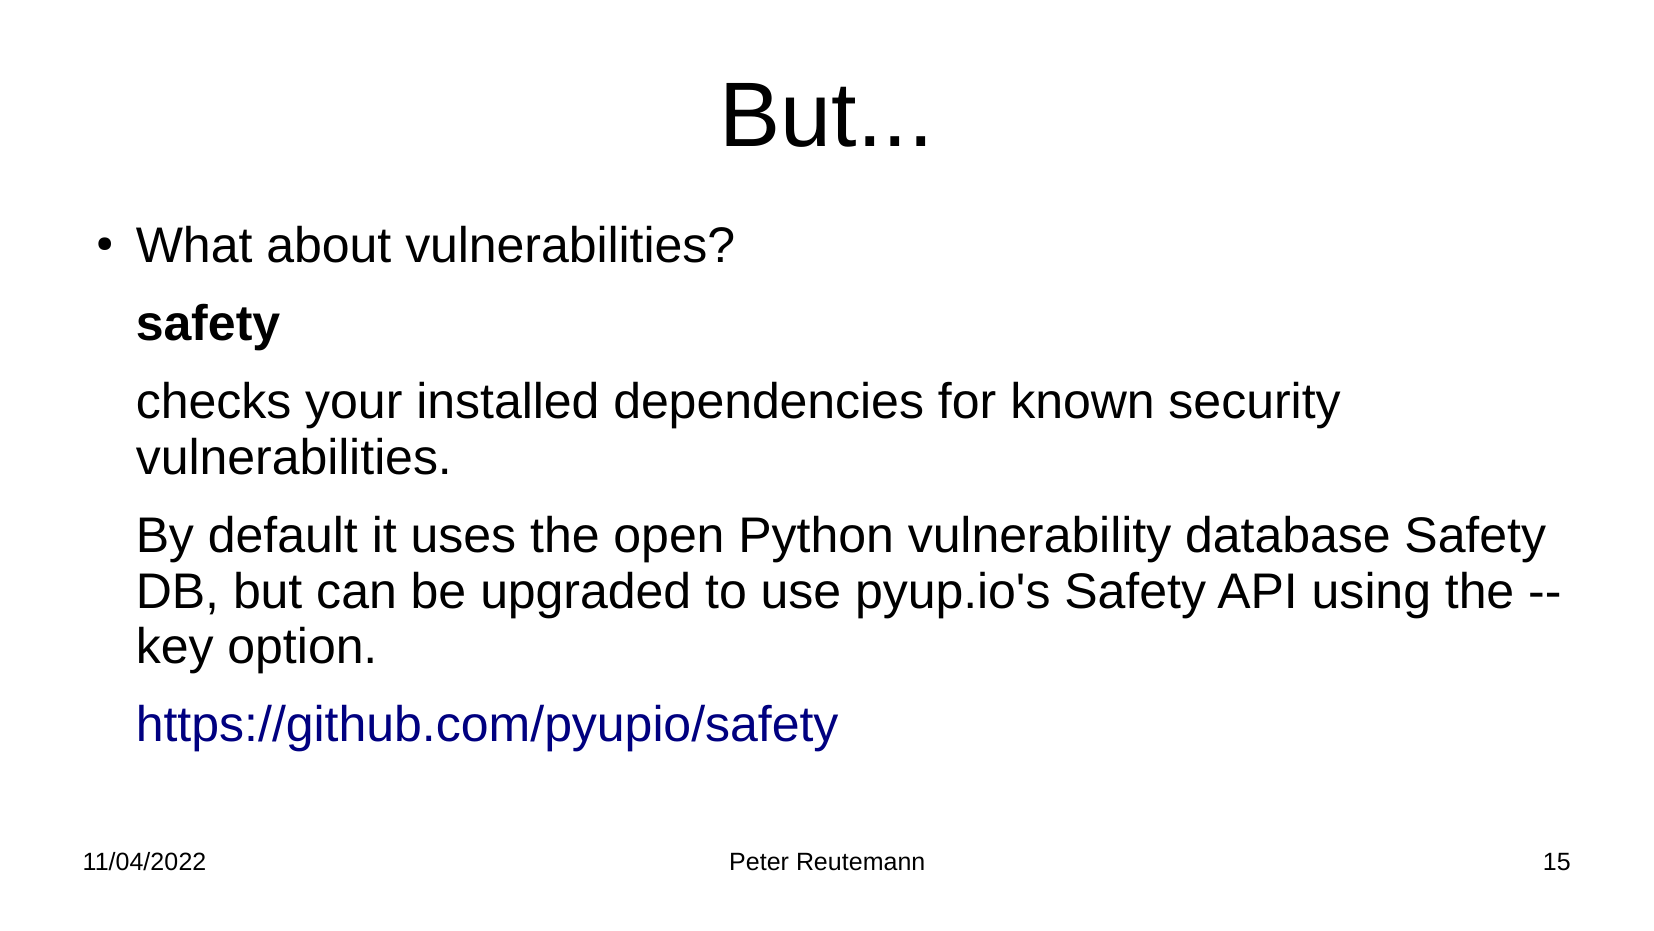

# But...
What about vulnerabilities?
safety
checks your installed dependencies for known security vulnerabilities.
By default it uses the open Python vulnerability database Safety DB, but can be upgraded to use pyup.io's Safety API using the --key option.
https://github.com/pyupio/safety
11/04/2022
Peter Reutemann
15